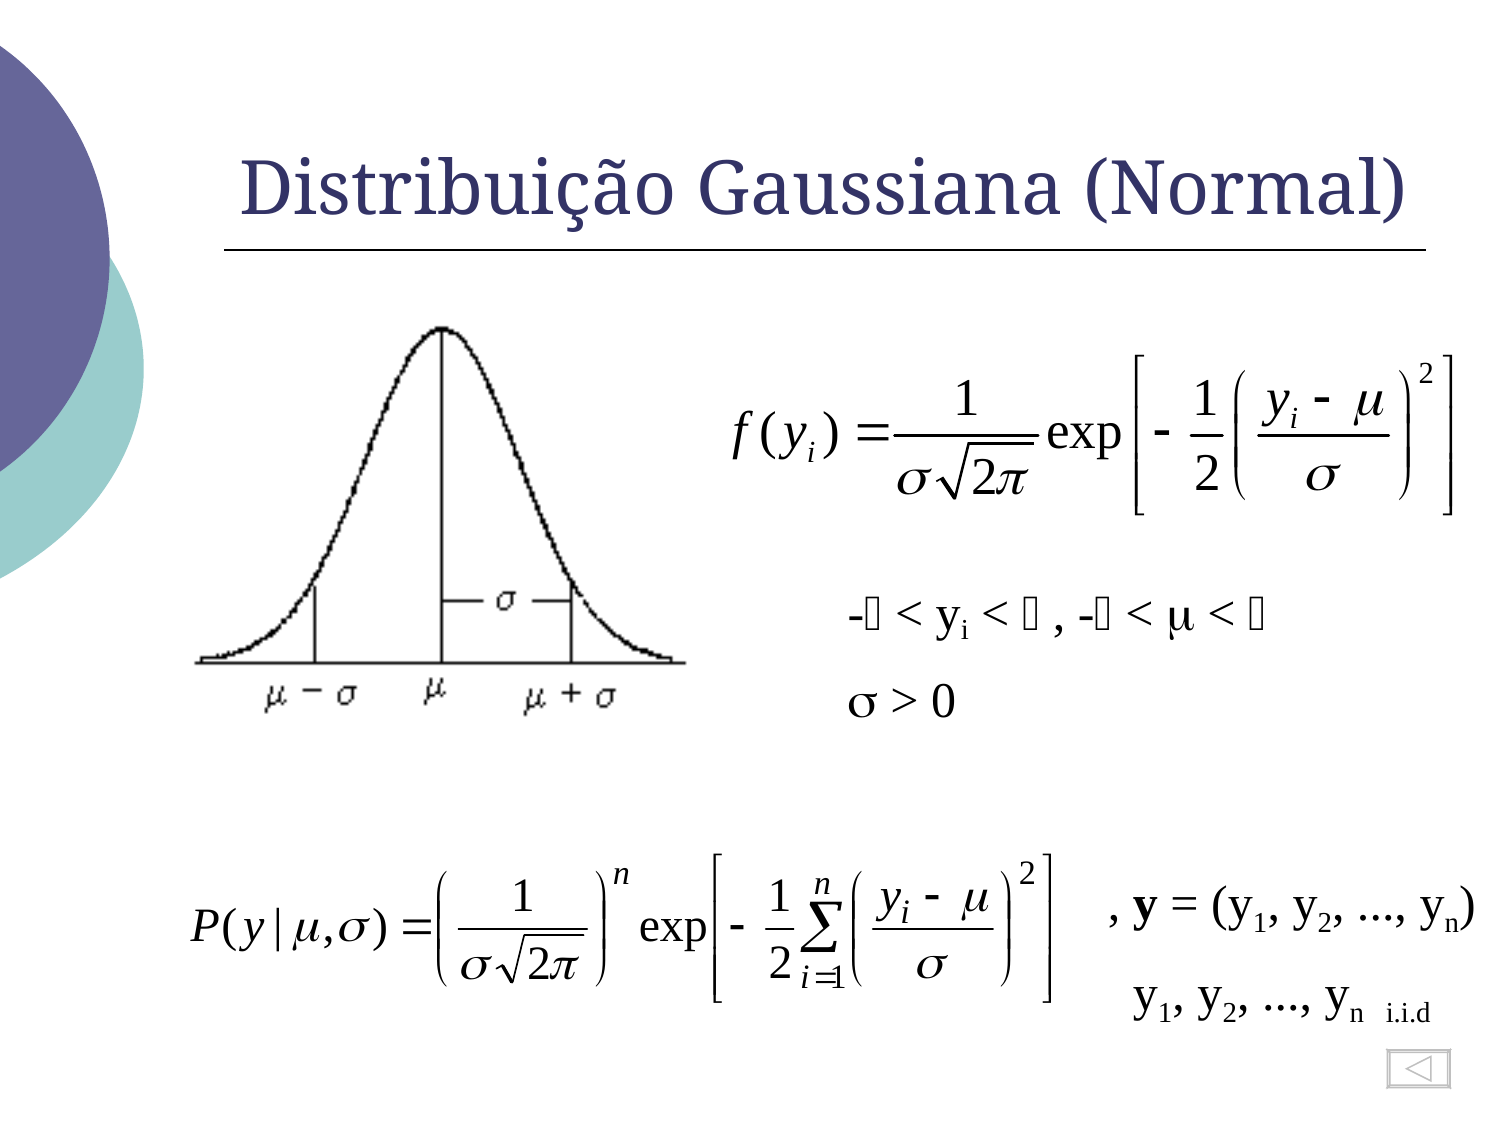

# Distribuição Gaussiana (Normal)
- < yi <  , - <  < 
 > 0
 , y = (y1, y2, ..., yn)
 y1, y2, ..., yn i.i.d